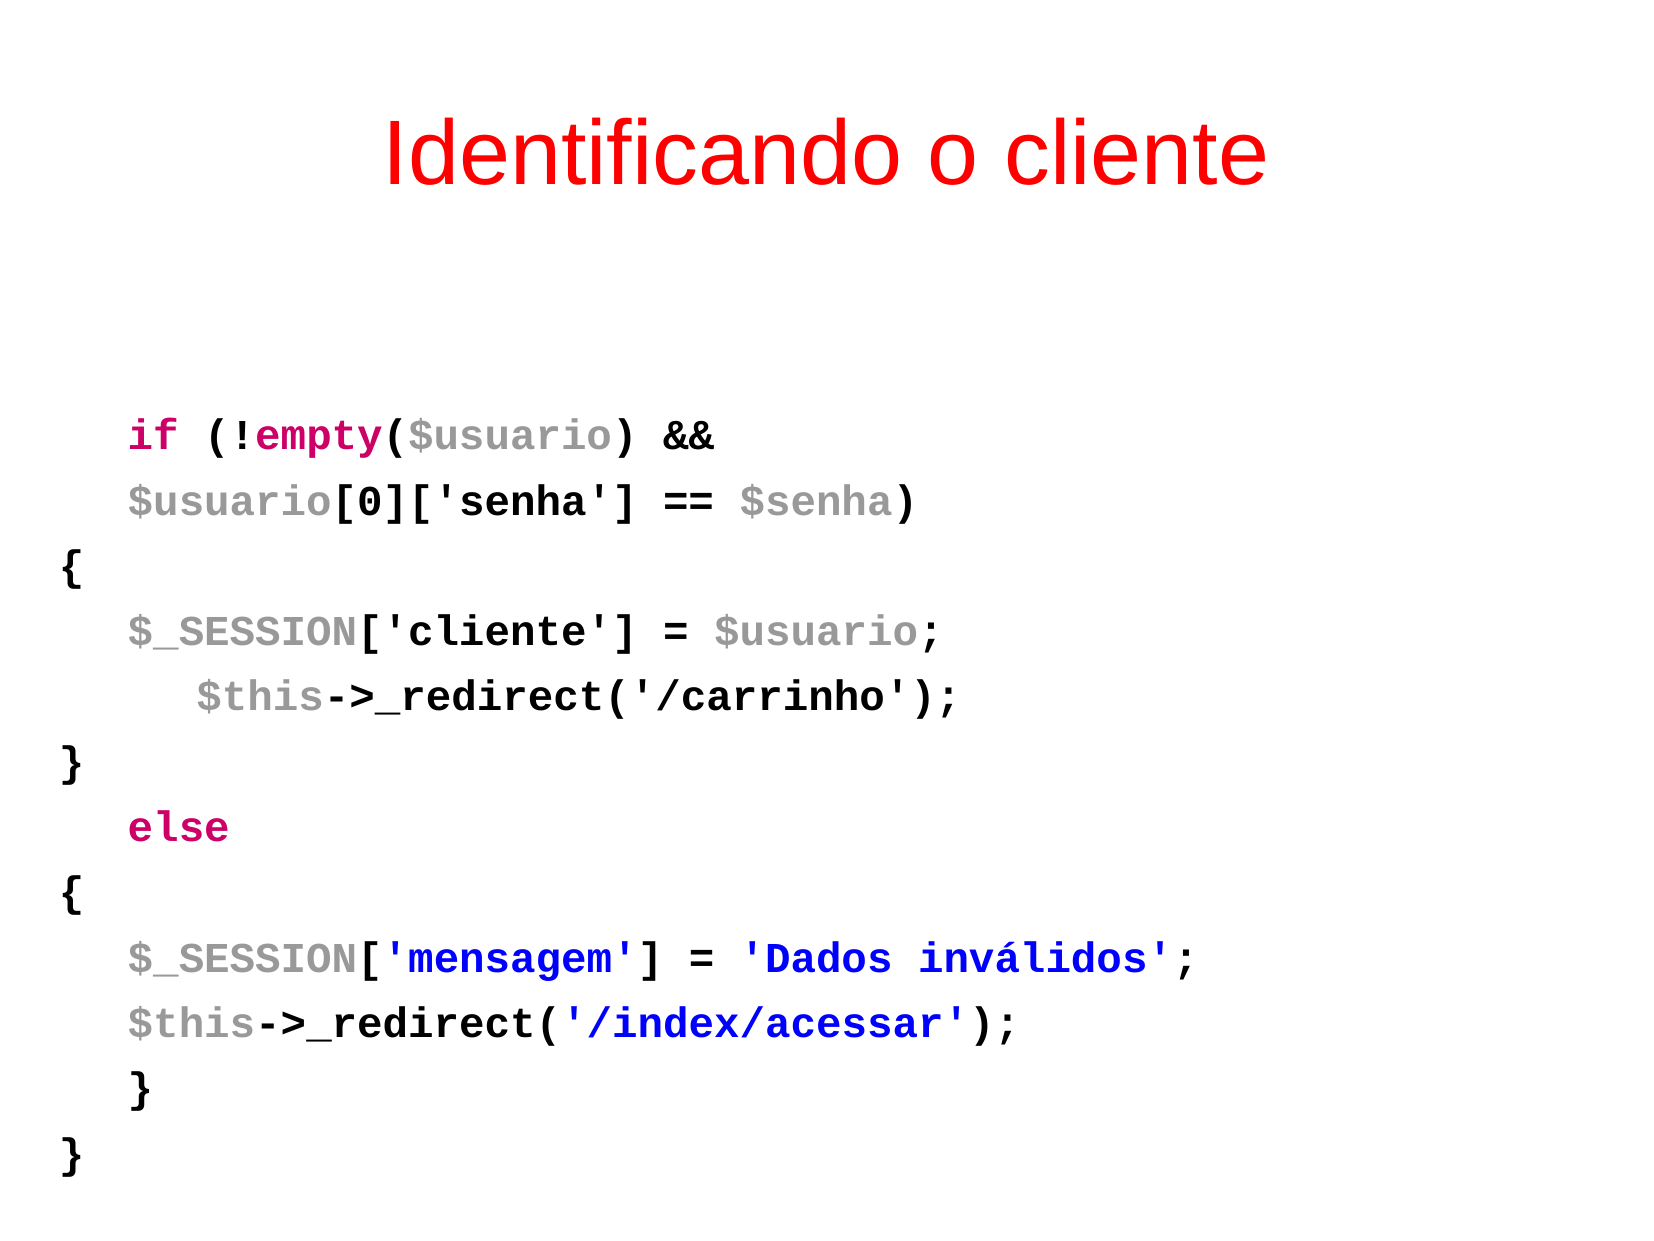

# Identificando o cliente
 	if (!empty($usuario) &&
 		$usuario[0]['senha'] == $senha)
{
 		$_SESSION['cliente'] = $usuario;
 	 	$this->_redirect('/carrinho');
}
 	else
{
 		$_SESSION['mensagem'] = 'Dados inválidos';
 		$this->_redirect('/index/acessar');
 	}
}